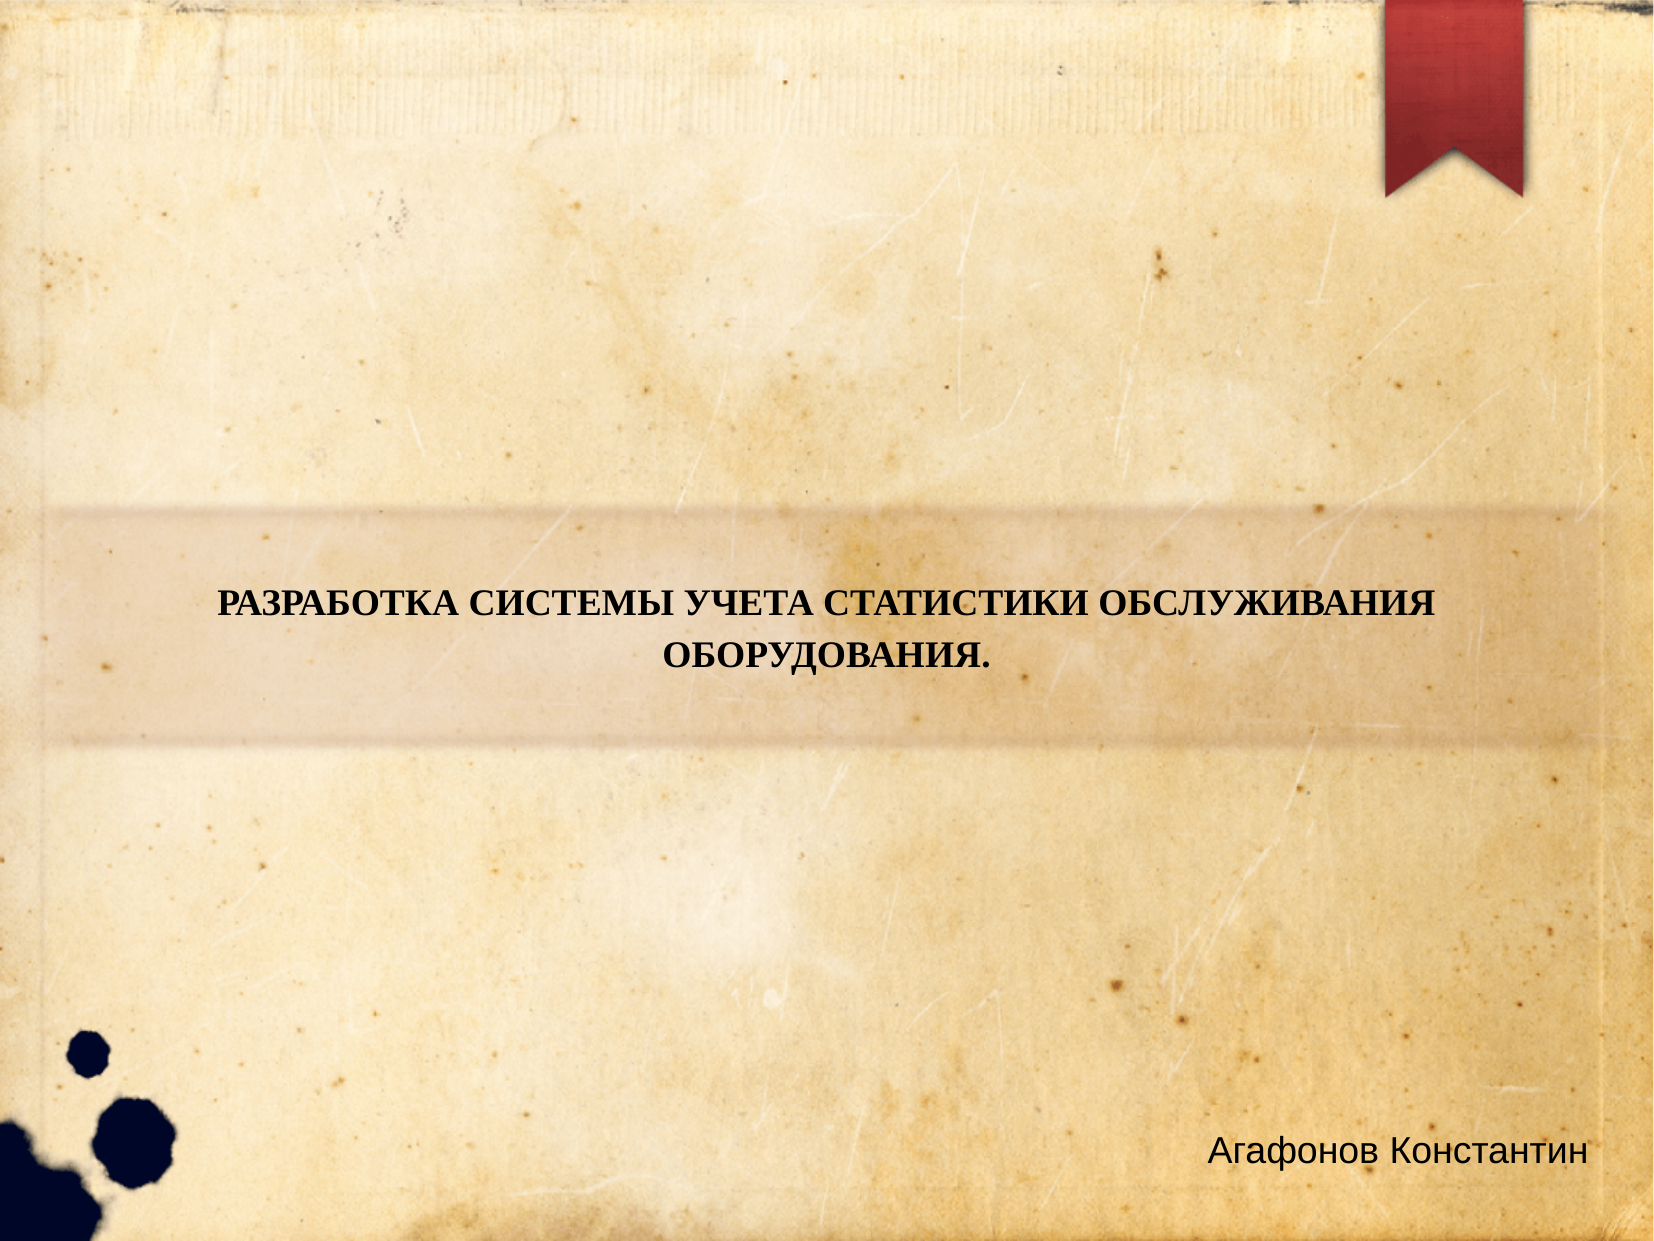

# РАЗРАБОТКА СИСТЕМЫ УЧЕТА СТАТИСТИКИ ОБСЛУЖИВАНИЯ ОБОРУДОВАНИЯ.
Агафонов Константин